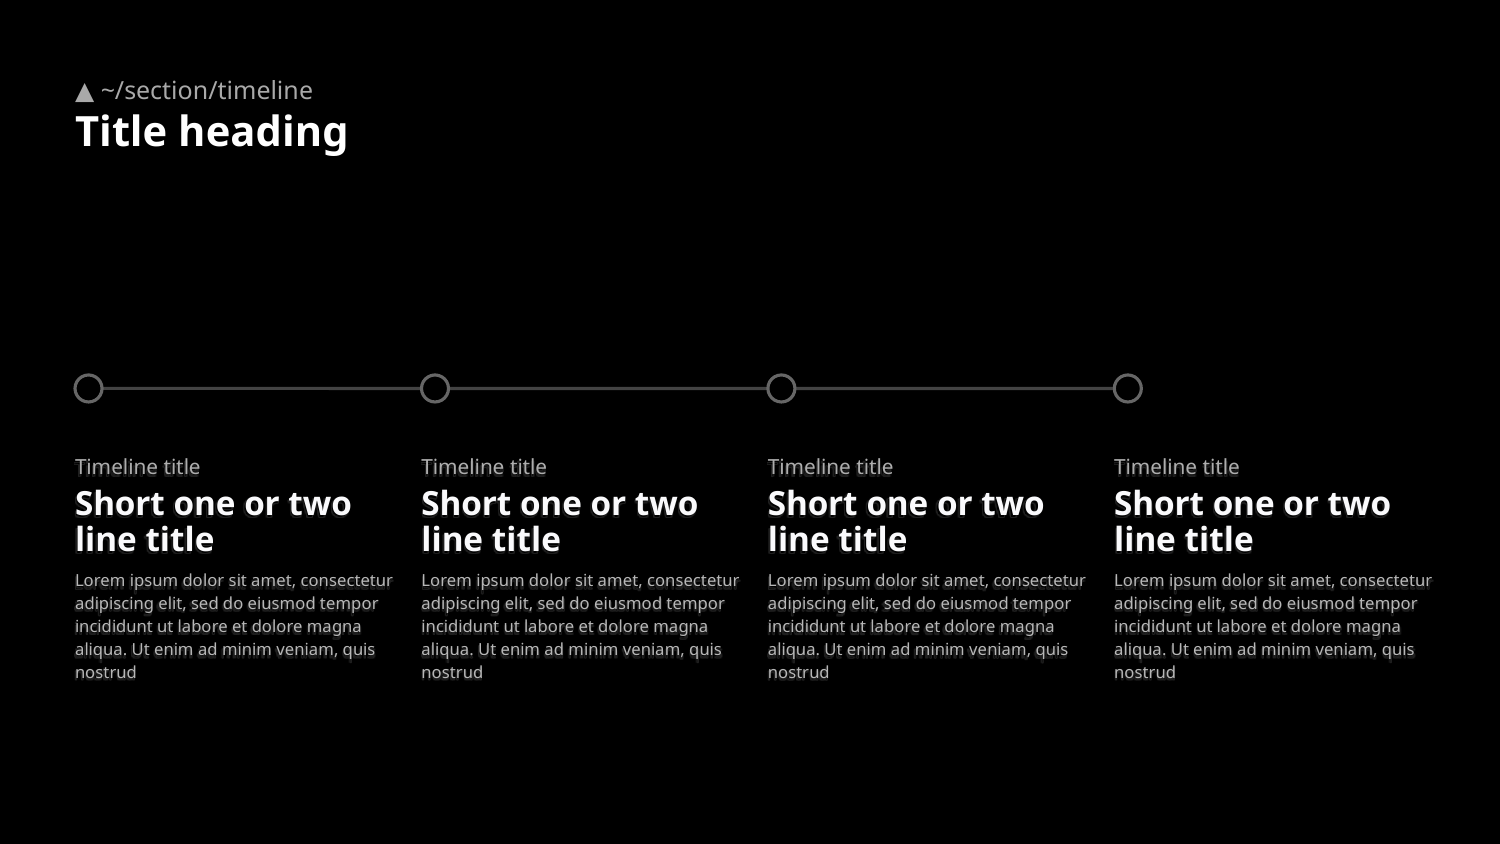

▲ ~/section/timeline
Title heading
Timeline title
Short one or two line title
Lorem ipsum dolor sit amet, consectetur adipiscing elit, sed do eiusmod tempor incididunt ut labore et dolore magna aliqua. Ut enim ad minim veniam, quis nostrud
Timeline title
Short one or two line title
Lorem ipsum dolor sit amet, consectetur adipiscing elit, sed do eiusmod tempor incididunt ut labore et dolore magna aliqua. Ut enim ad minim veniam, quis nostrud
Timeline title
Short one or two line title
Lorem ipsum dolor sit amet, consectetur adipiscing elit, sed do eiusmod tempor incididunt ut labore et dolore magna aliqua. Ut enim ad minim veniam, quis nostrud
Timeline title
Short one or two line title
Lorem ipsum dolor sit amet, consectetur adipiscing elit, sed do eiusmod tempor incididunt ut labore et dolore magna aliqua. Ut enim ad minim veniam, quis nostrud